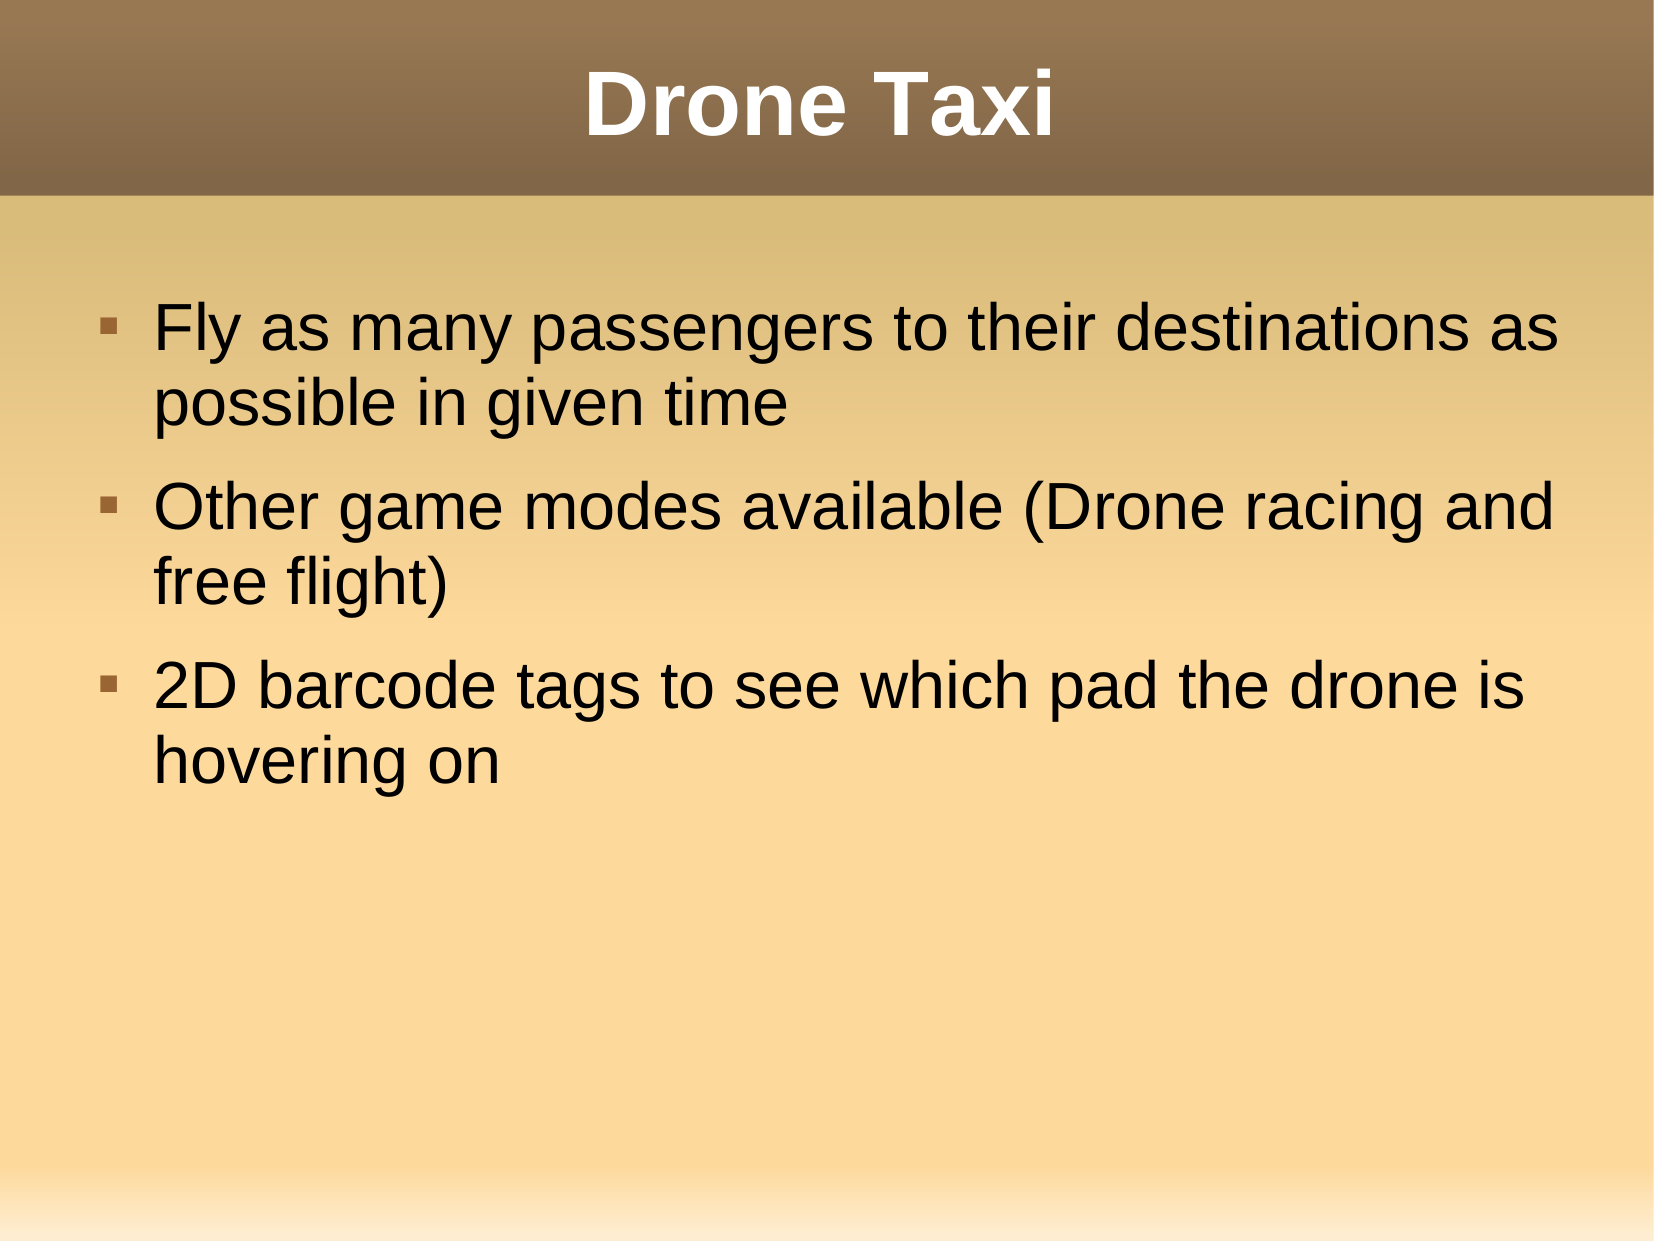

# Drone Taxi
Fly as many passengers to their destinations as possible in given time
Other game modes available (Drone racing and free flight)
2D barcode tags to see which pad the drone is hovering on